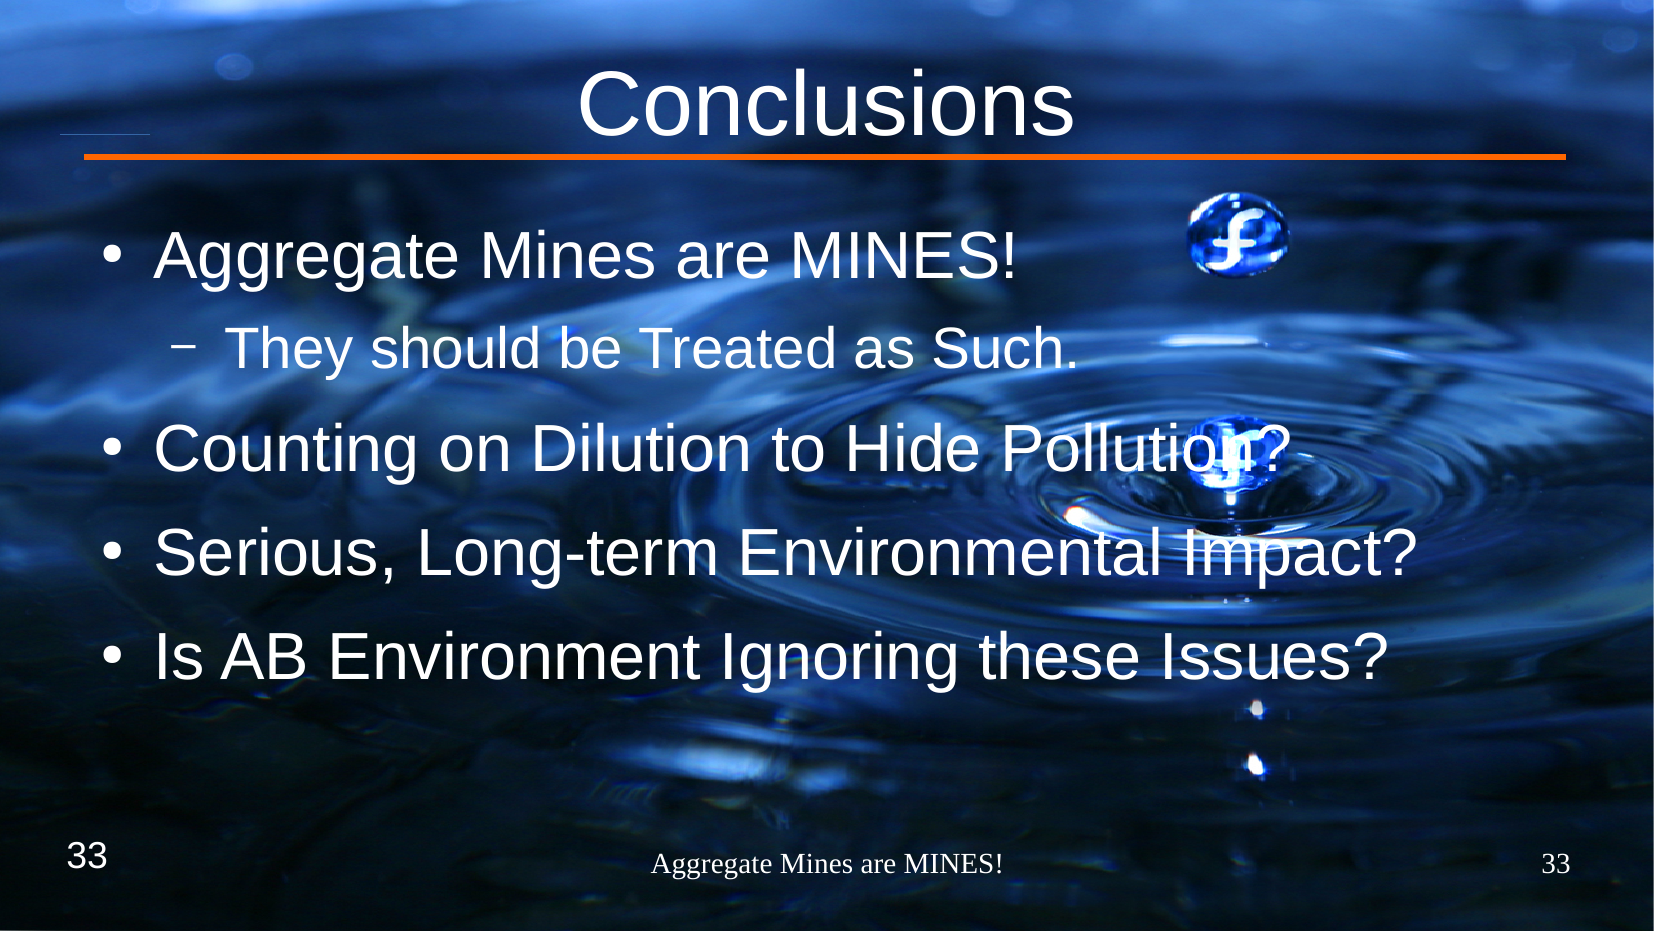

# Conclusions
Aggregate Mines are MINES!
They should be Treated as Such.
Counting on Dilution to Hide Pollution?
Serious, Long-term Environmental Impact?
Is AB Environment Ignoring these Issues?
Aggregate Mines are MINES!
33